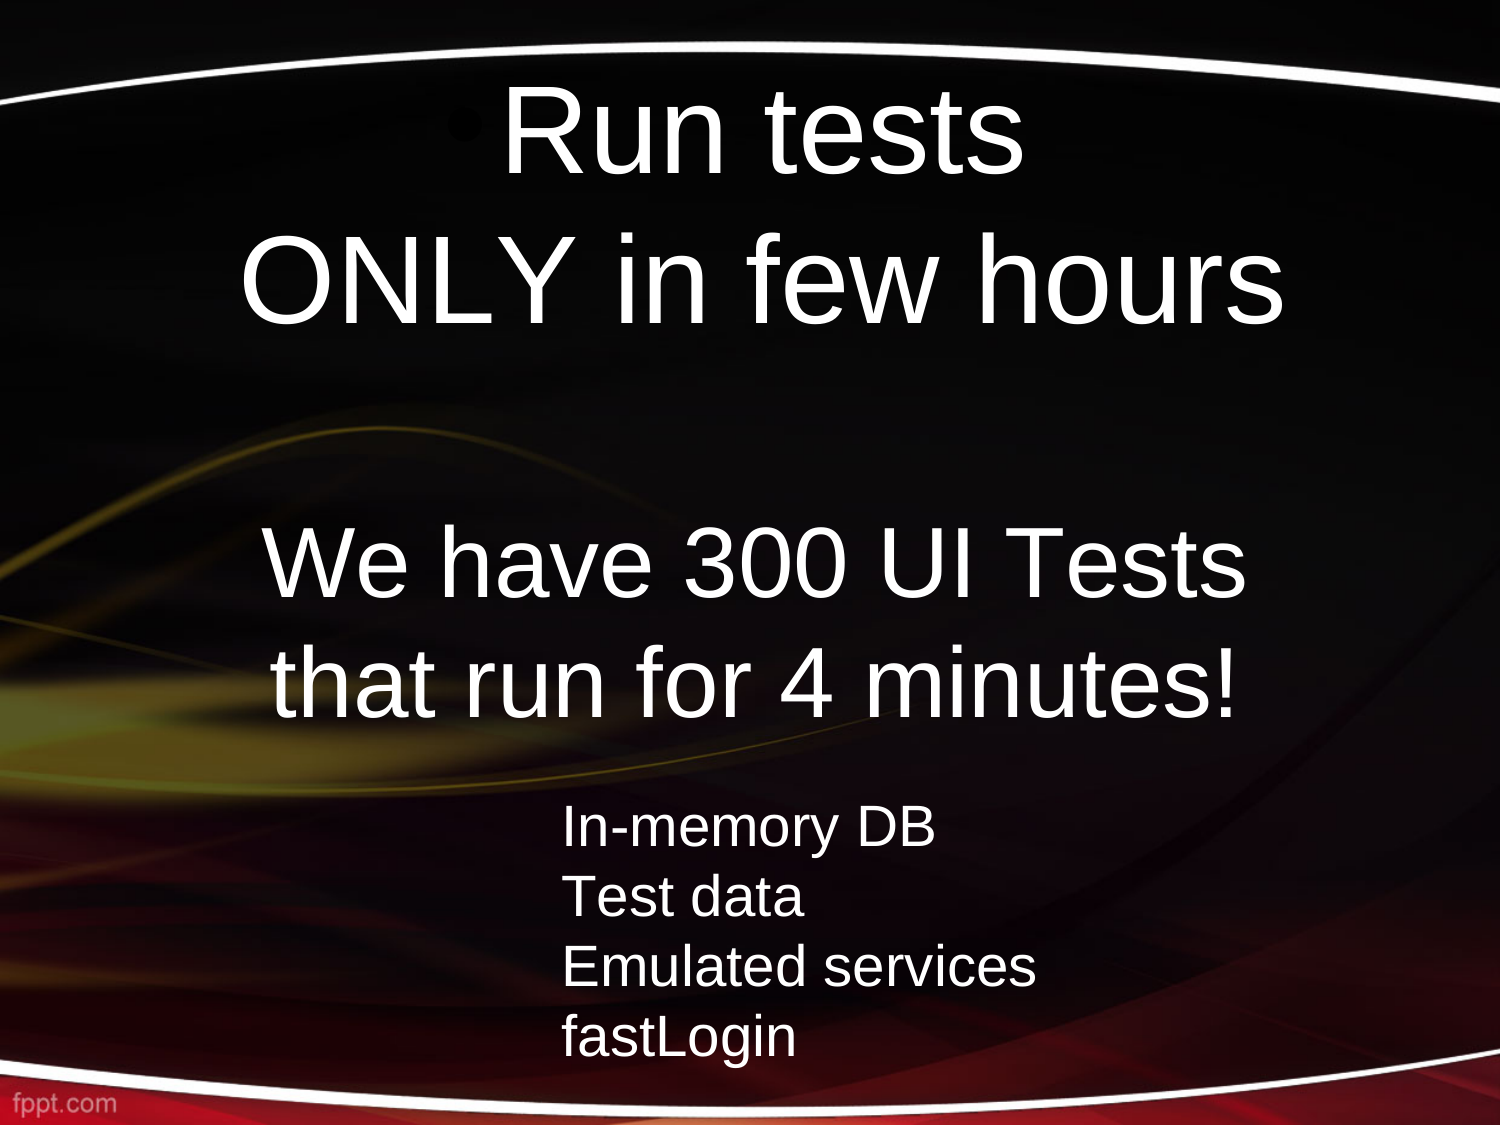

# Run tests ONLY in few hours
We have 300 UI Tests
that run for 4 minutes!
 In-memory DB
 Test data
 Emulated services
 fastLogin